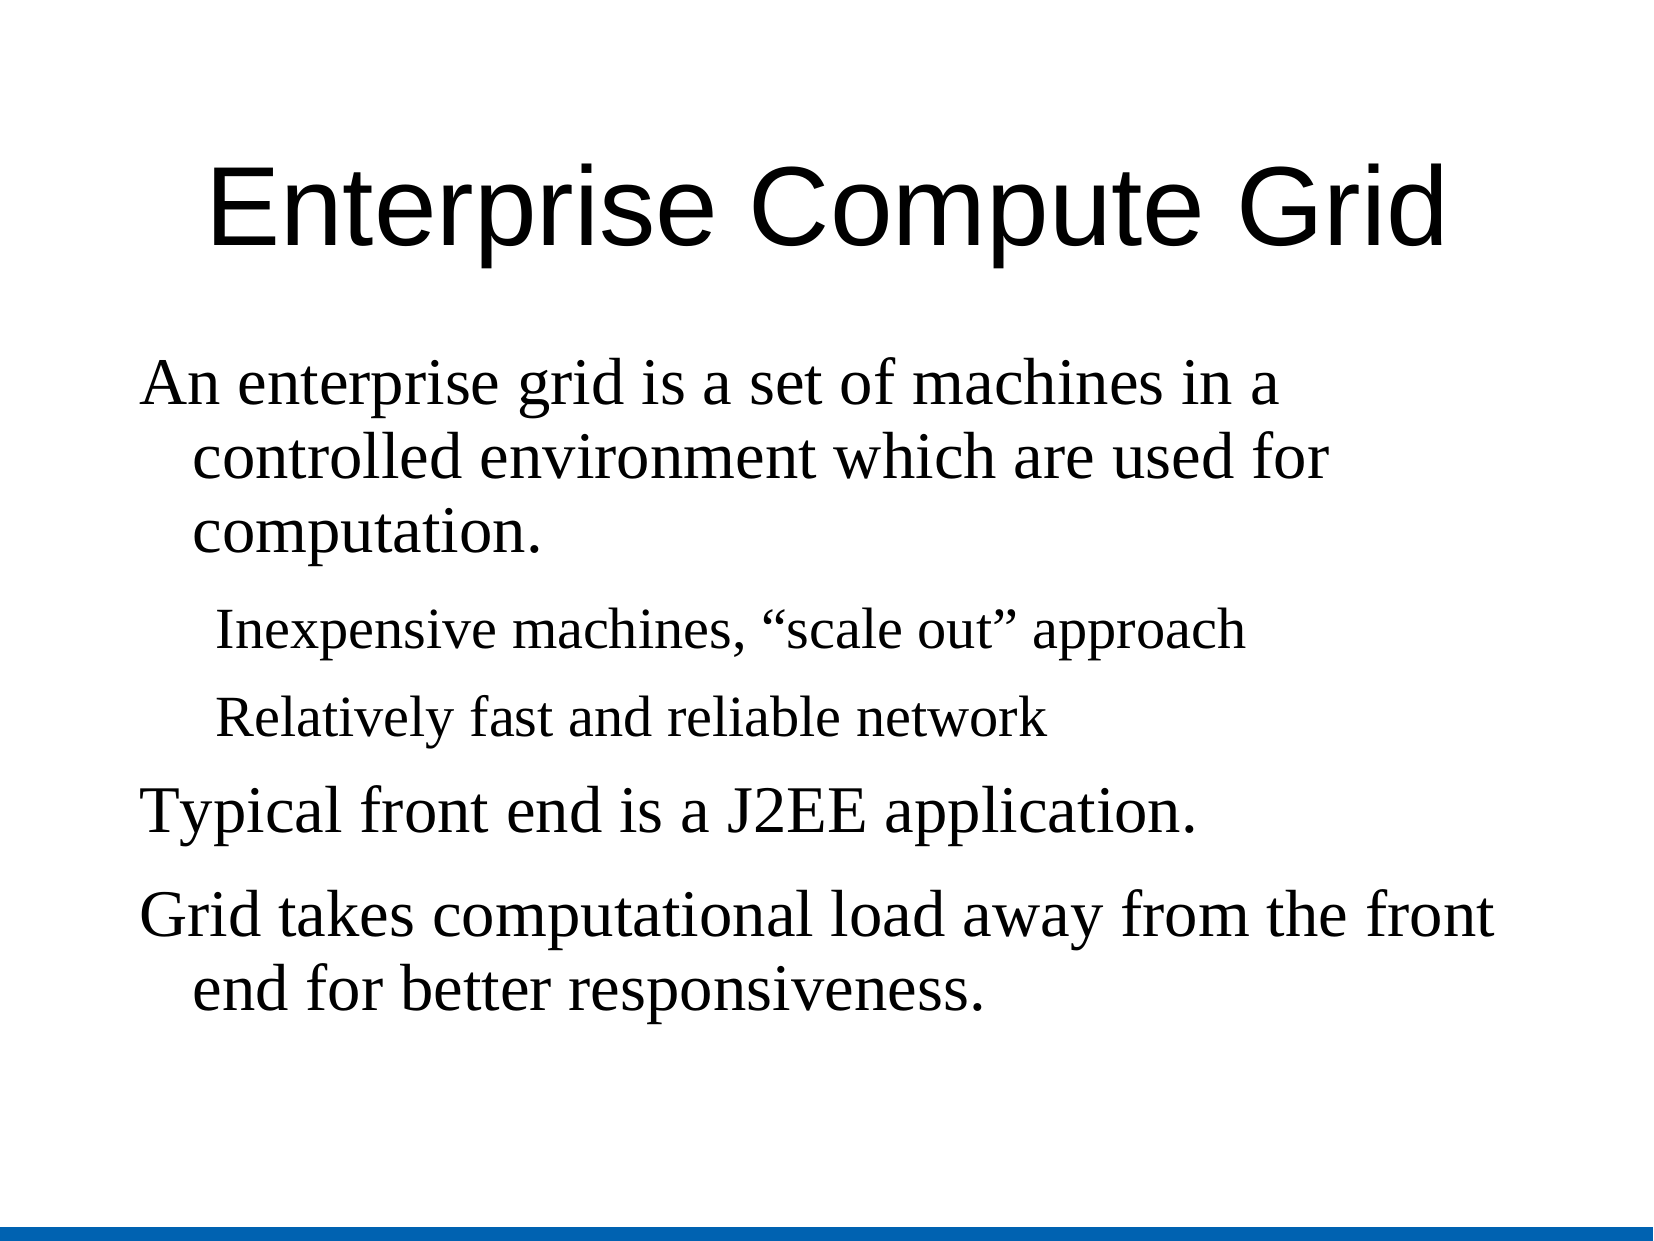

# Enterprise Compute Grid
An enterprise grid is a set of machines in a controlled environment which are used for computation.
Inexpensive machines, “scale out” approach
Relatively fast and reliable network
Typical front end is a J2EE application.
Grid takes computational load away from the front end for better responsiveness.